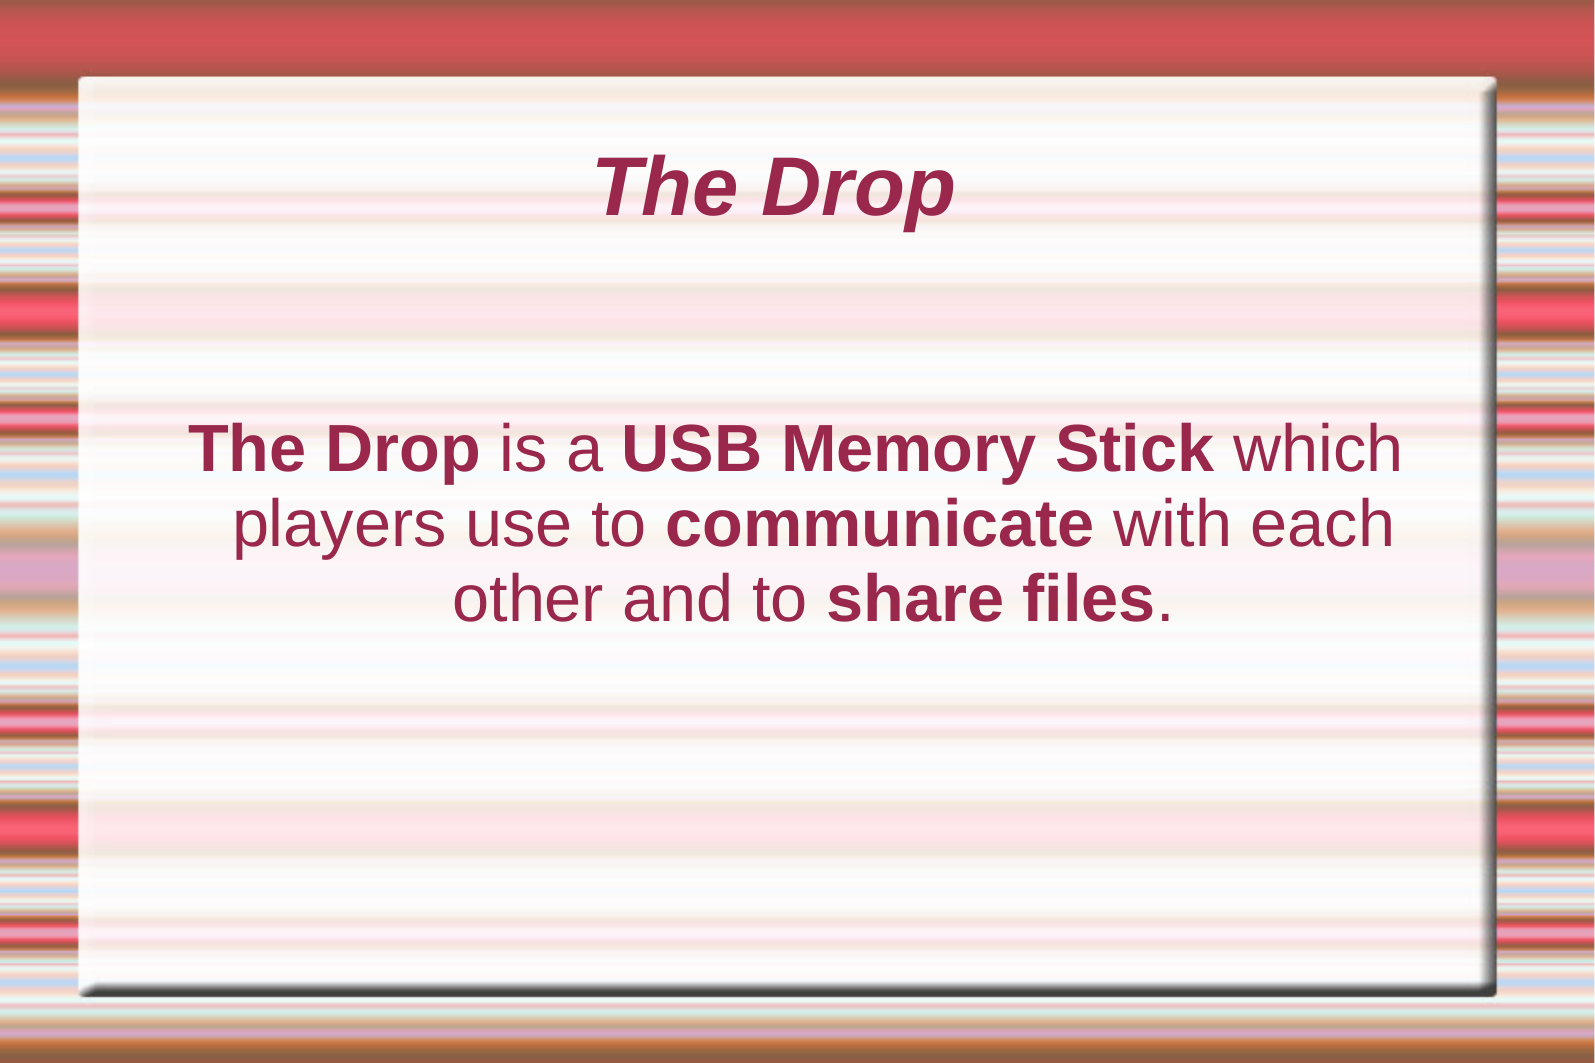

# The Drop
The Drop is a USB Memory Stick which players use to communicate with each other and to share files.